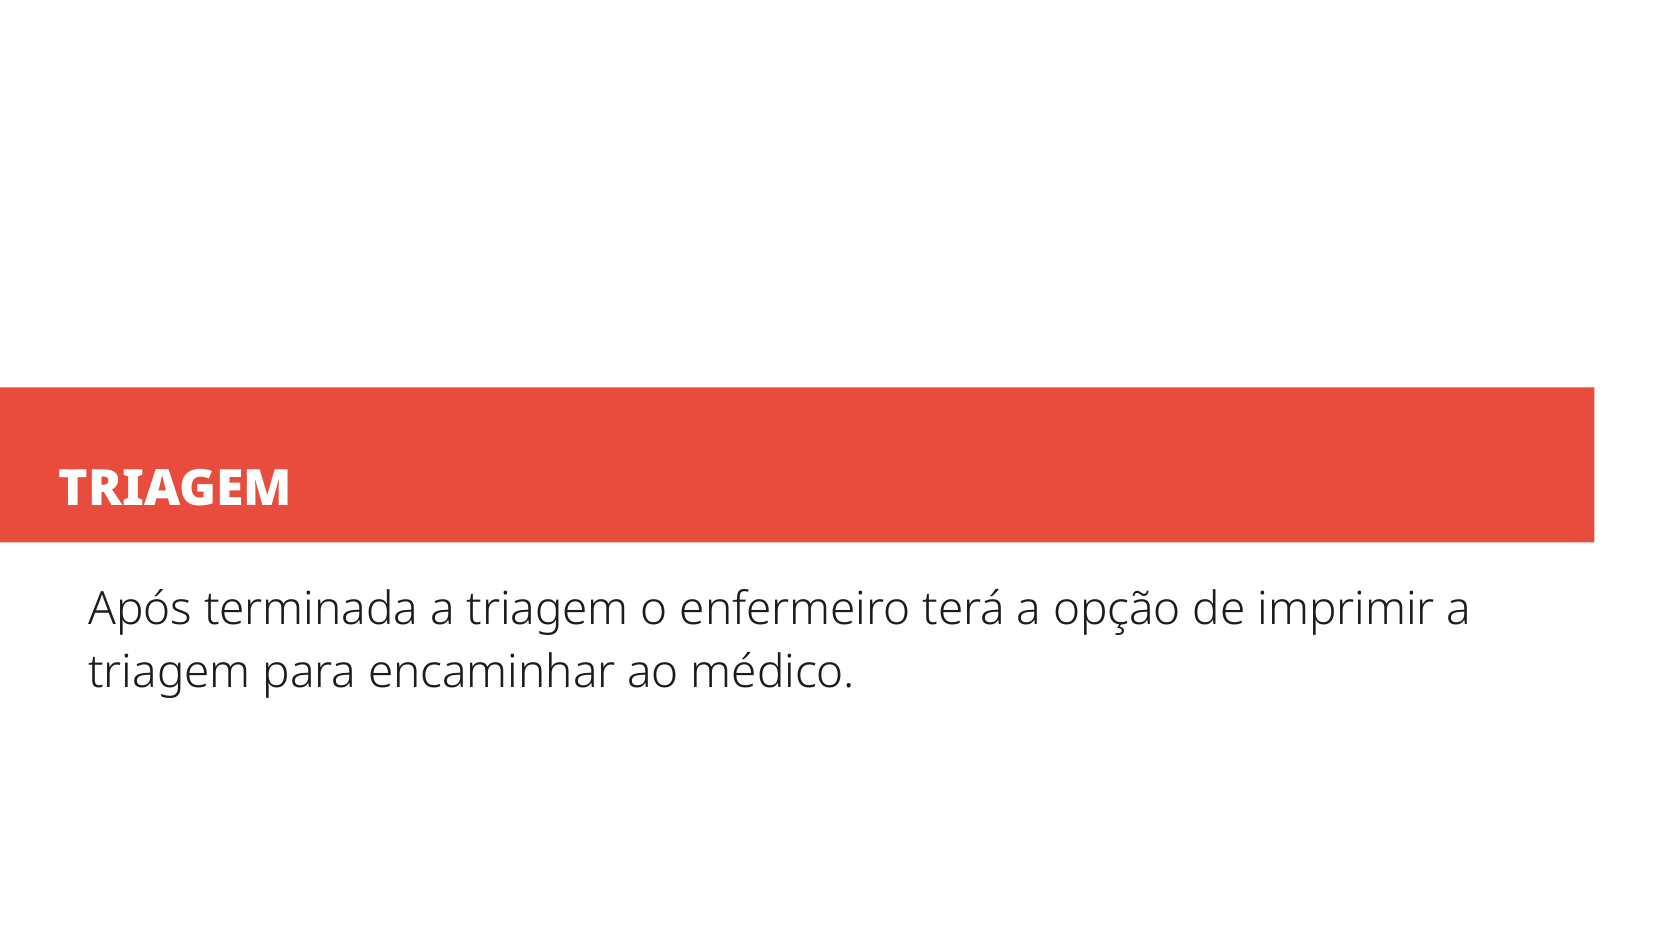

# TRIAGEM
Após terminada a triagem o enfermeiro terá a opção de imprimir a triagem para encaminhar ao médico.